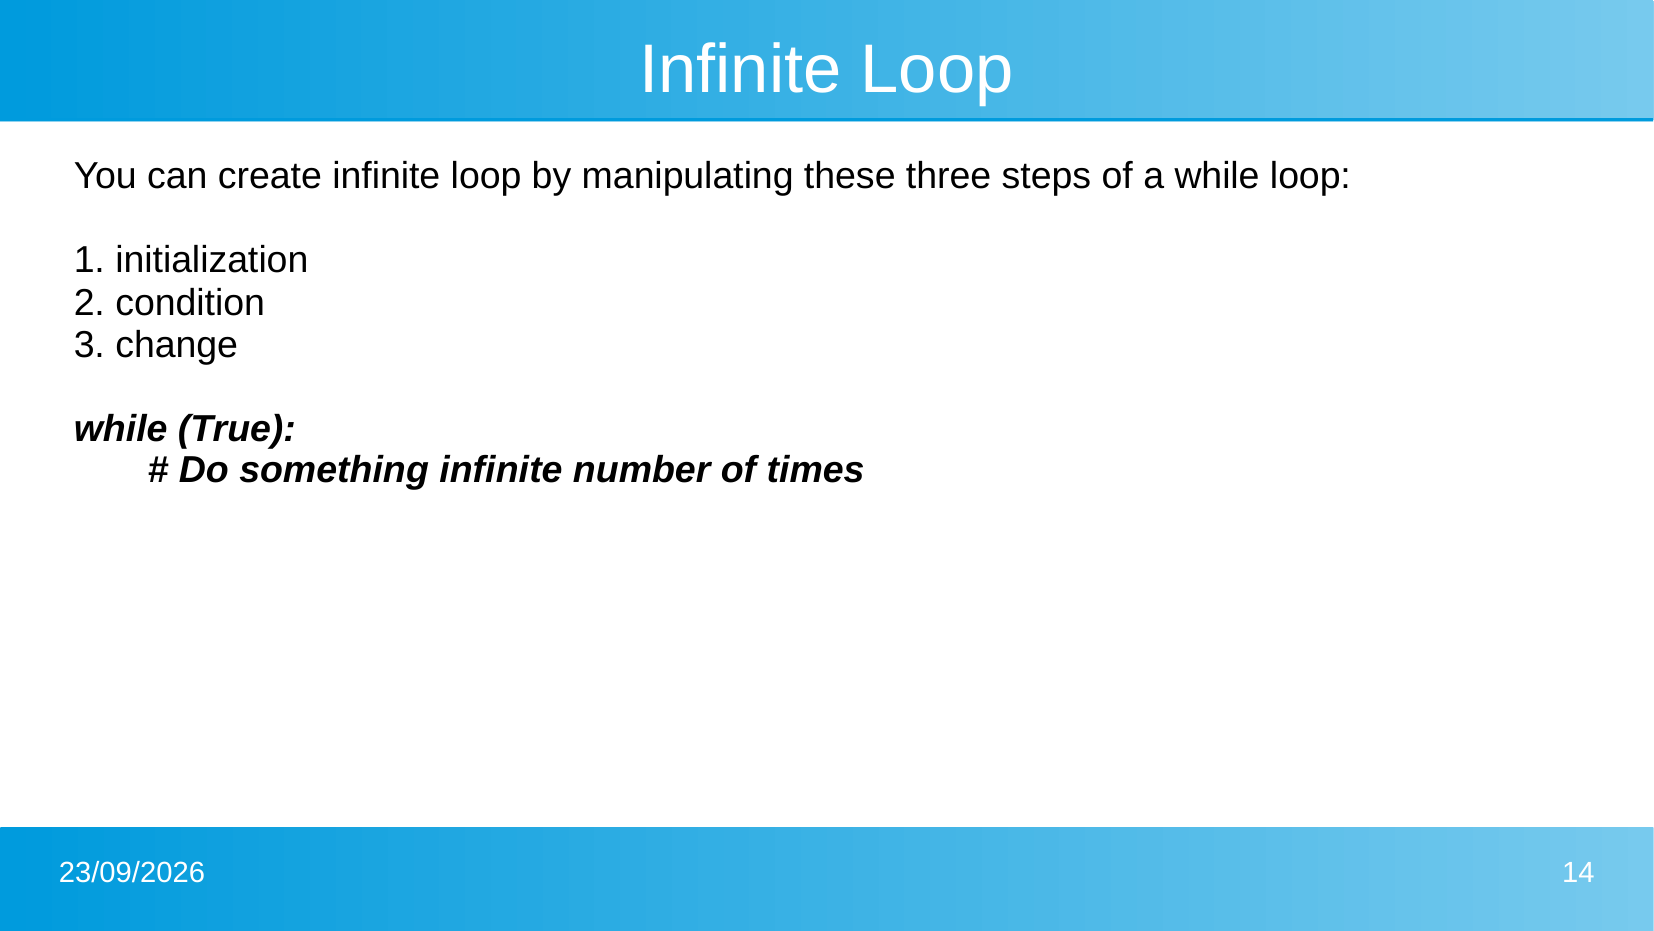

# Infinite Loop
You can create infinite loop by manipulating these three steps of a while loop:
1. initialization
2. condition
3. change
while (True):
	# Do something infinite number of times
14